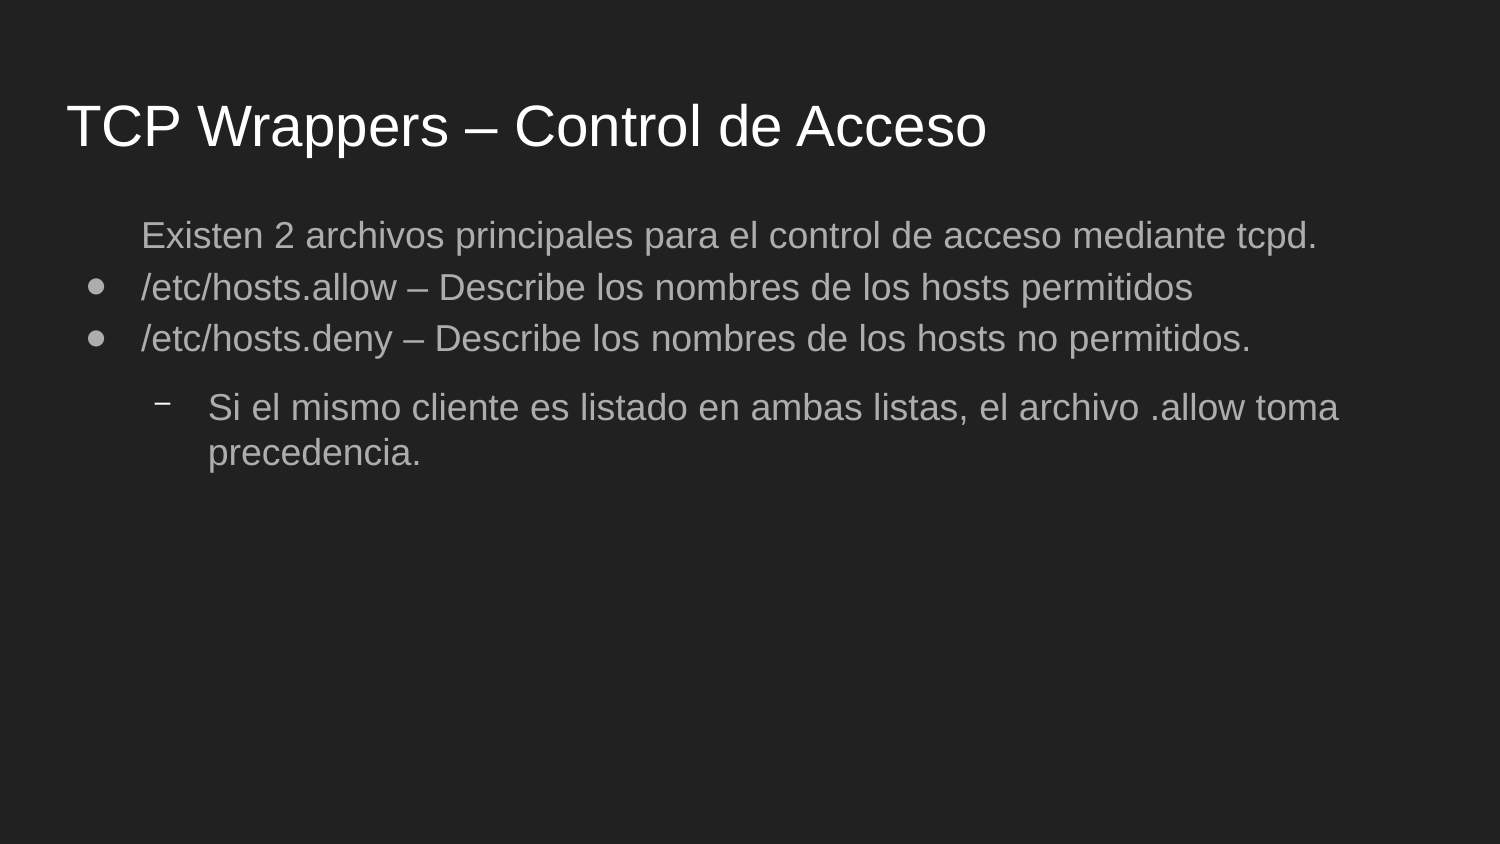

# TCP Wrappers – Control de Acceso
Existen 2 archivos principales para el control de acceso mediante tcpd.
/etc/hosts.allow – Describe los nombres de los hosts permitidos
/etc/hosts.deny – Describe los nombres de los hosts no permitidos.
Si el mismo cliente es listado en ambas listas, el archivo .allow toma precedencia.